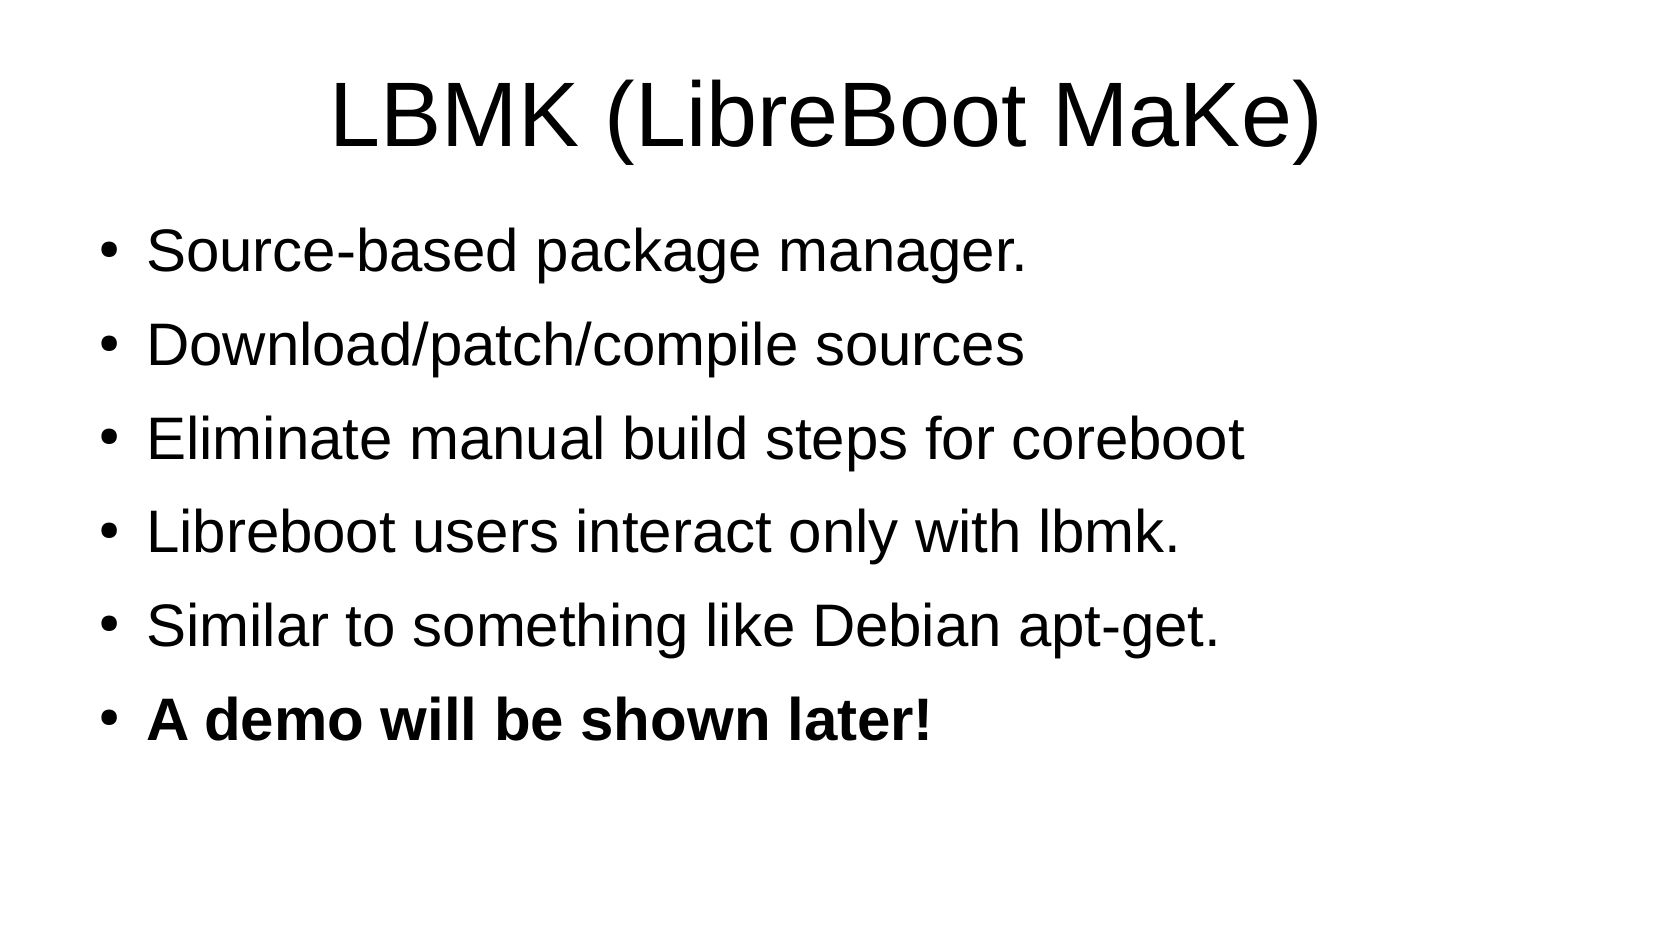

# LBMK (LibreBoot MaKe)
Source-based package manager.
Download/patch/compile sources
Eliminate manual build steps for coreboot
Libreboot users interact only with lbmk.
Similar to something like Debian apt-get.
A demo will be shown later!